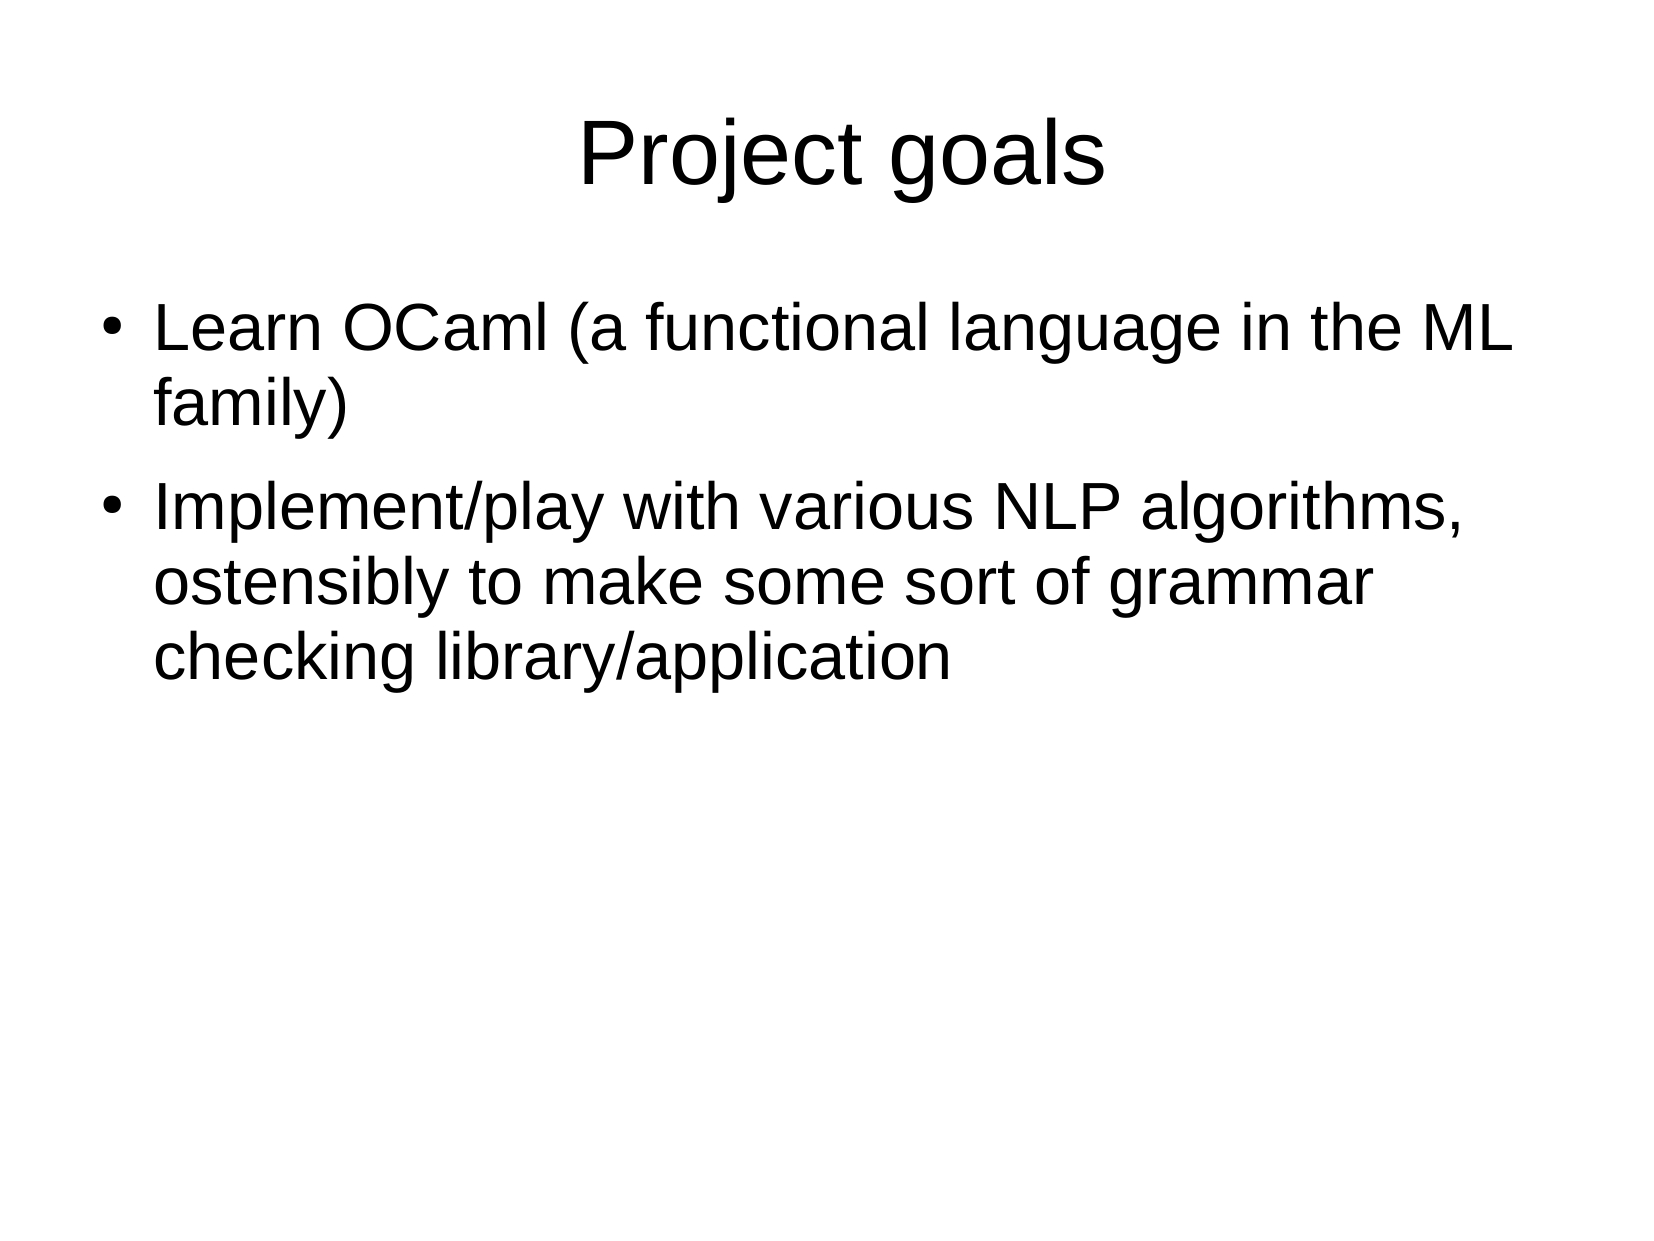

# Project goals
Learn OCaml (a functional language in the ML family)
Implement/play with various NLP algorithms, ostensibly to make some sort of grammar checking library/application